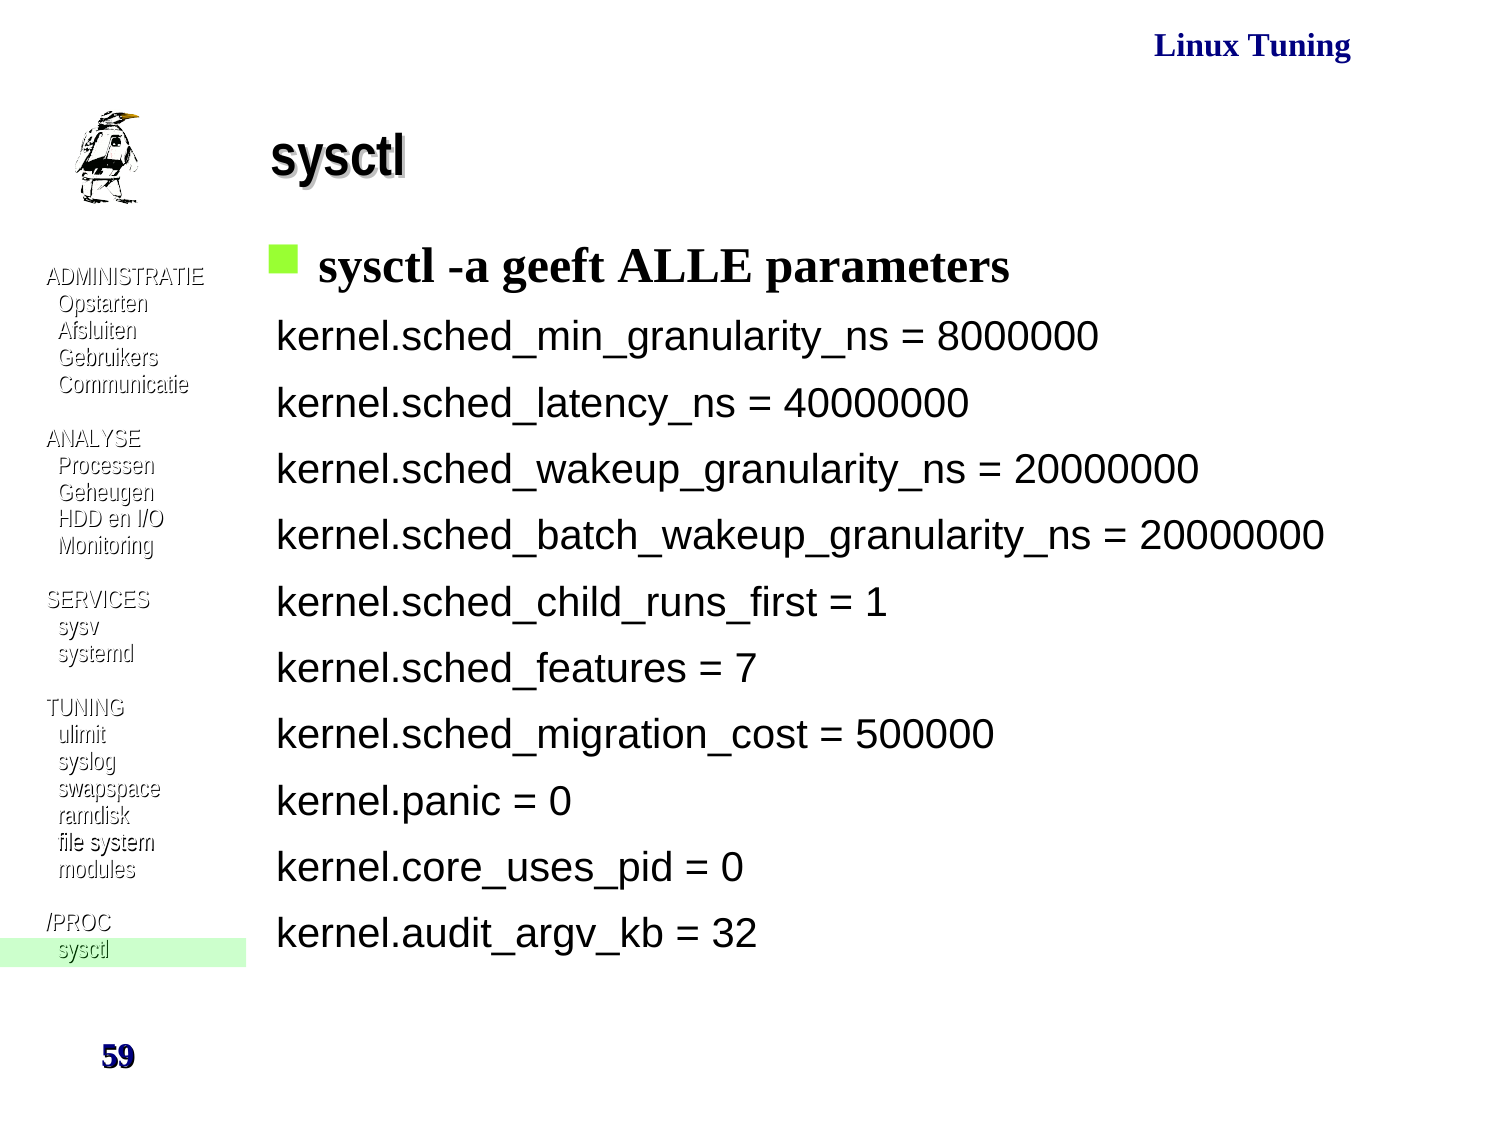

# sysctl
sysctl -a geeft ALLE parameters
 kernel.sched_min_granularity_ns = 8000000
 kernel.sched_latency_ns = 40000000
 kernel.sched_wakeup_granularity_ns = 20000000
 kernel.sched_batch_wakeup_granularity_ns = 20000000
 kernel.sched_child_runs_first = 1
 kernel.sched_features = 7
 kernel.sched_migration_cost = 500000
 kernel.panic = 0
 kernel.core_uses_pid = 0
 kernel.audit_argv_kb = 32